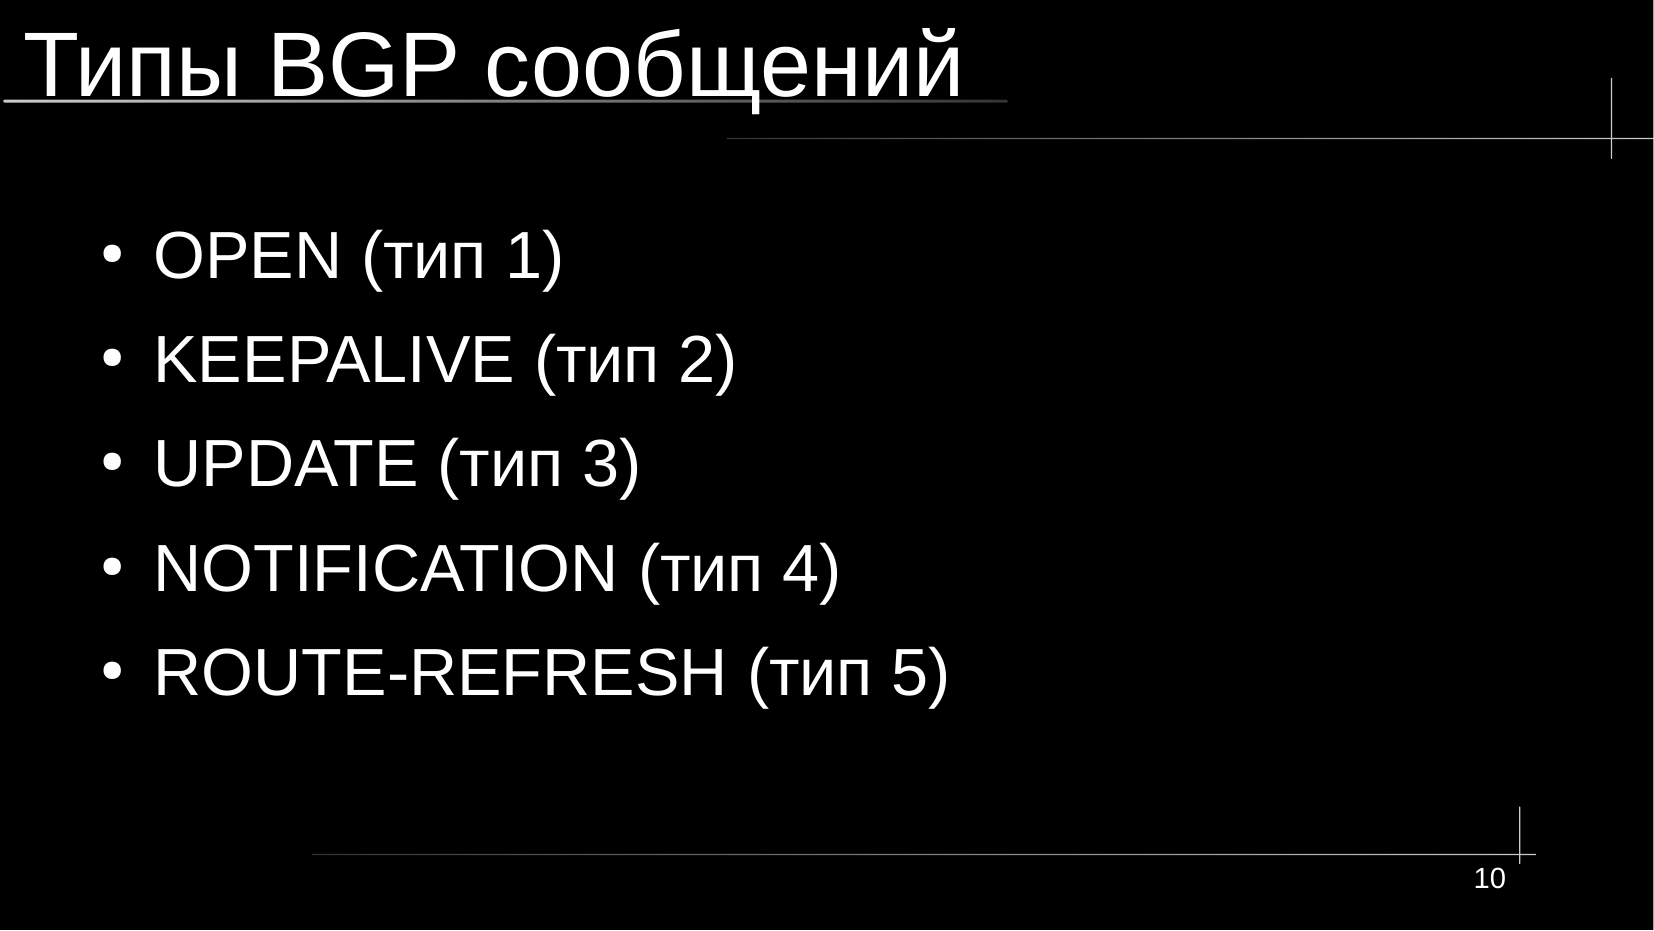

# Типы BGP сообщений
OPEN (тип 1)
KEEPALIVE (тип 2)
UPDATE (тип 3)
NOTIFICATION (тип 4)
ROUTE-REFRESH (тип 5)
10